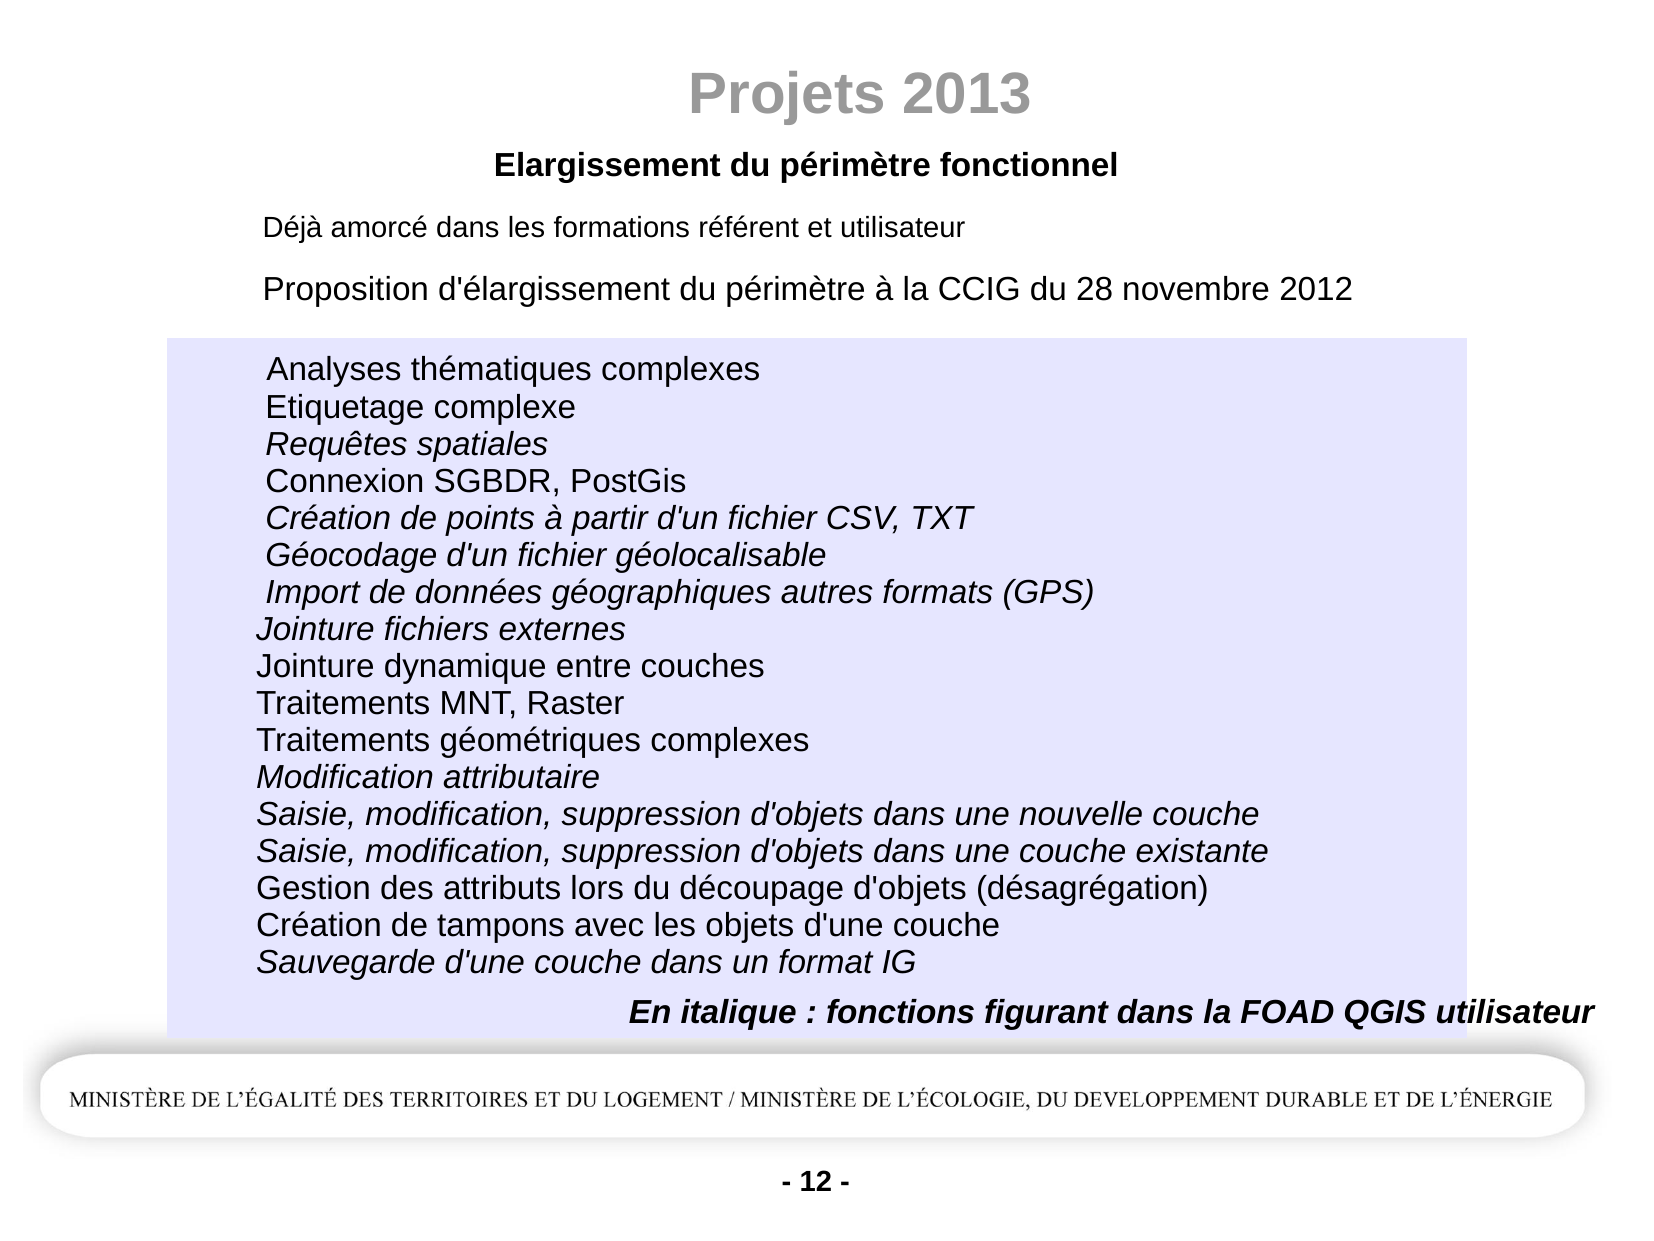

Projets 2013
 Elargissement du périmètre fonctionnel
Déjà amorcé dans les formations référent et utilisateur
Proposition d'élargissement du périmètre à la CCIG du 28 novembre 2012
| Analyses thématiques complexes Etiquetage complexe Requêtes spatiales Connexion SGBDR, PostGis Création de points à partir d'un fichier CSV, TXT Géocodage d'un fichier géolocalisable Import de données géographiques autres formats (GPS) Jointure fichiers externes Jointure dynamique entre couches Traitements MNT, Raster Traitements géométriques complexes Modification attributaire Saisie, modification, suppression d'objets dans une nouvelle couche Saisie, modification, suppression d'objets dans une couche existante Gestion des attributs lors du découpage d'objets (désagrégation) Création de tampons avec les objets d'une couche Sauvegarde d'une couche dans un format IG |
| --- |
En italique : fonctions figurant dans la FOAD QGIS utilisateur